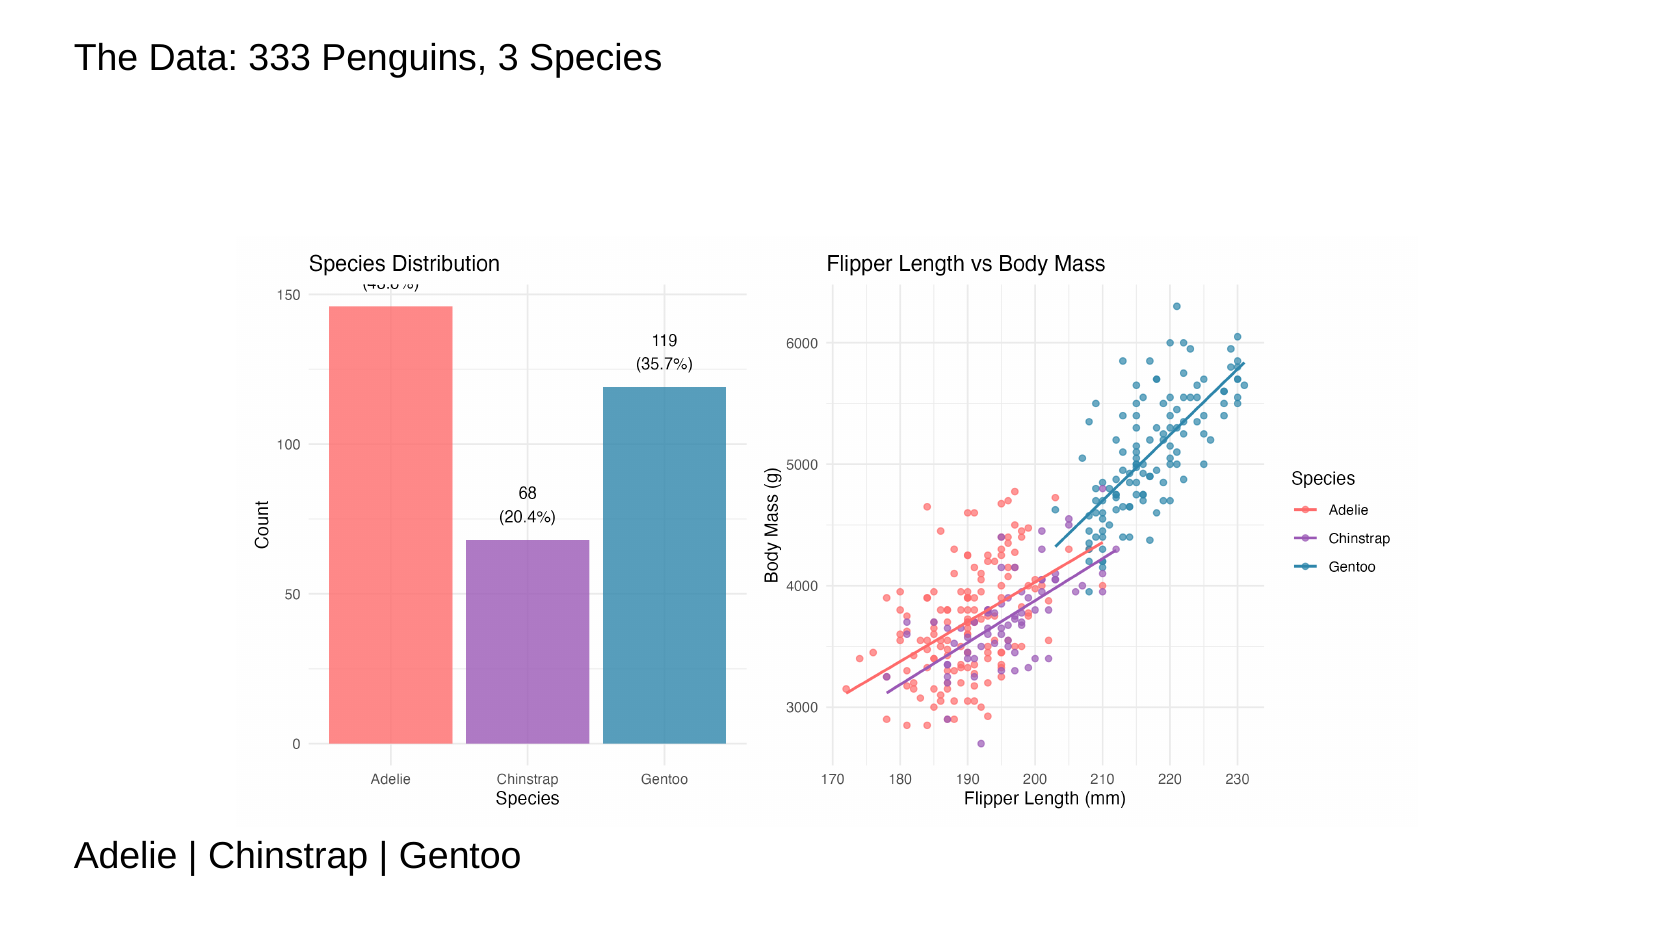

The Data: 333 Penguins, 3 Species
Adelie | Chinstrap | Gentoo